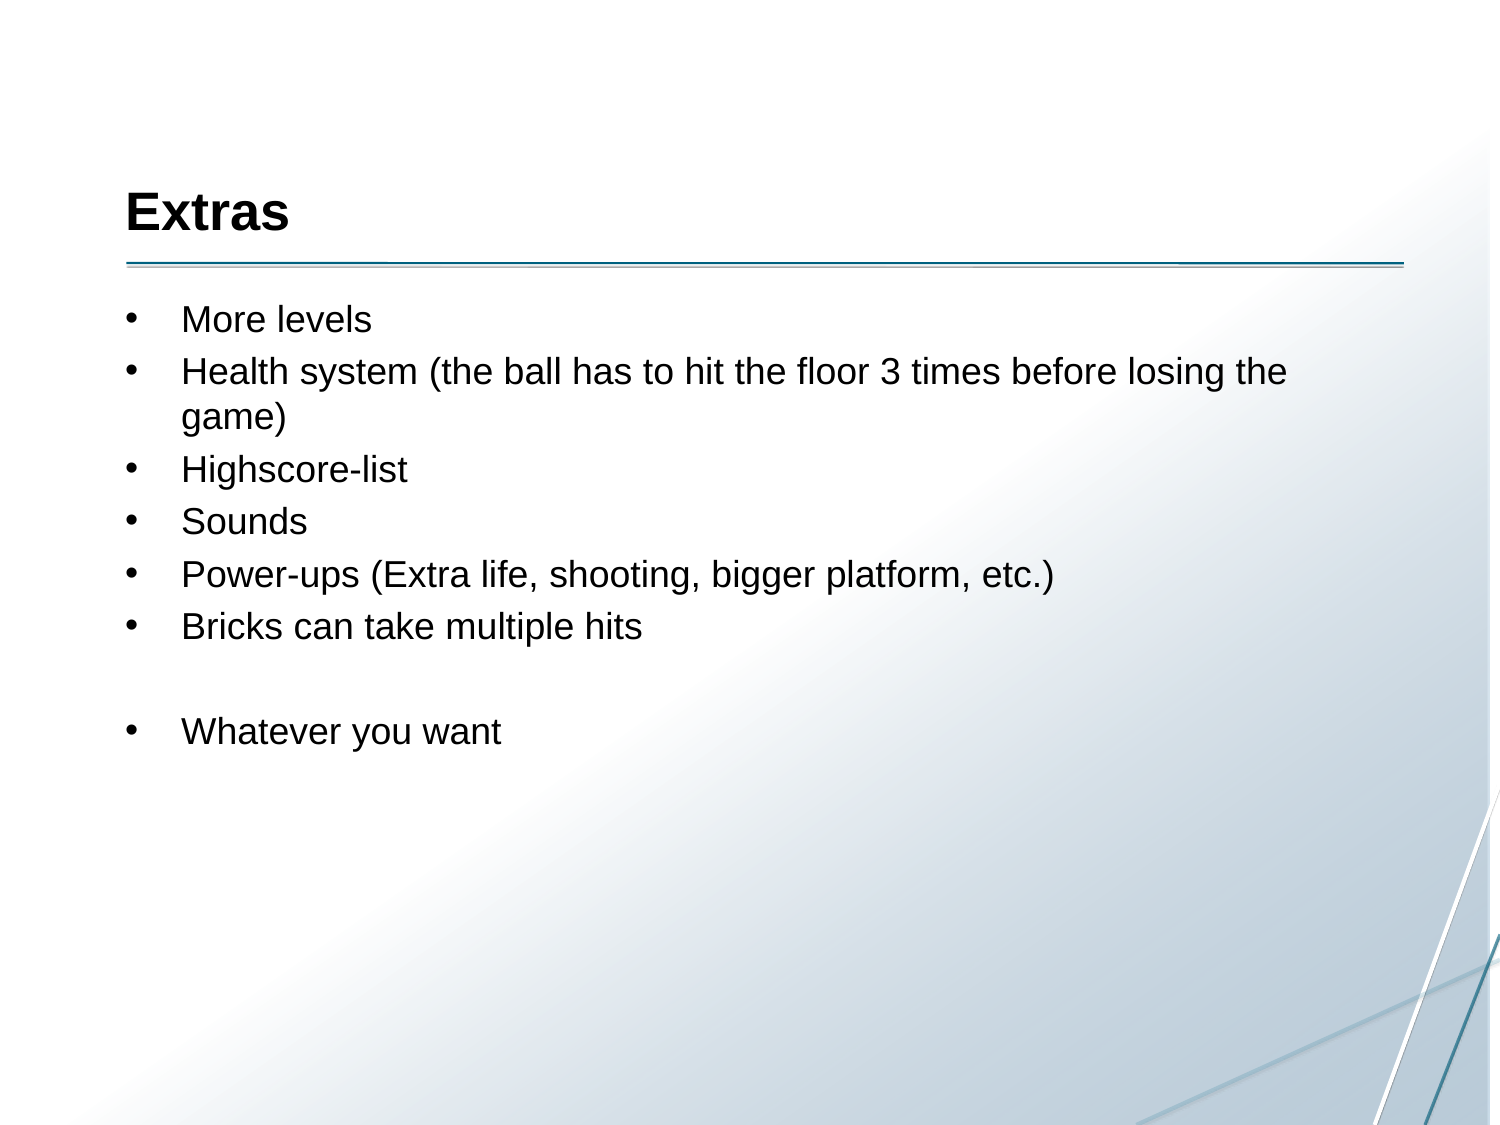

# Extras
More levels
Health system (the ball has to hit the floor 3 times before losing the game)
Highscore-list
Sounds
Power-ups (Extra life, shooting, bigger platform, etc.)
Bricks can take multiple hits
Whatever you want